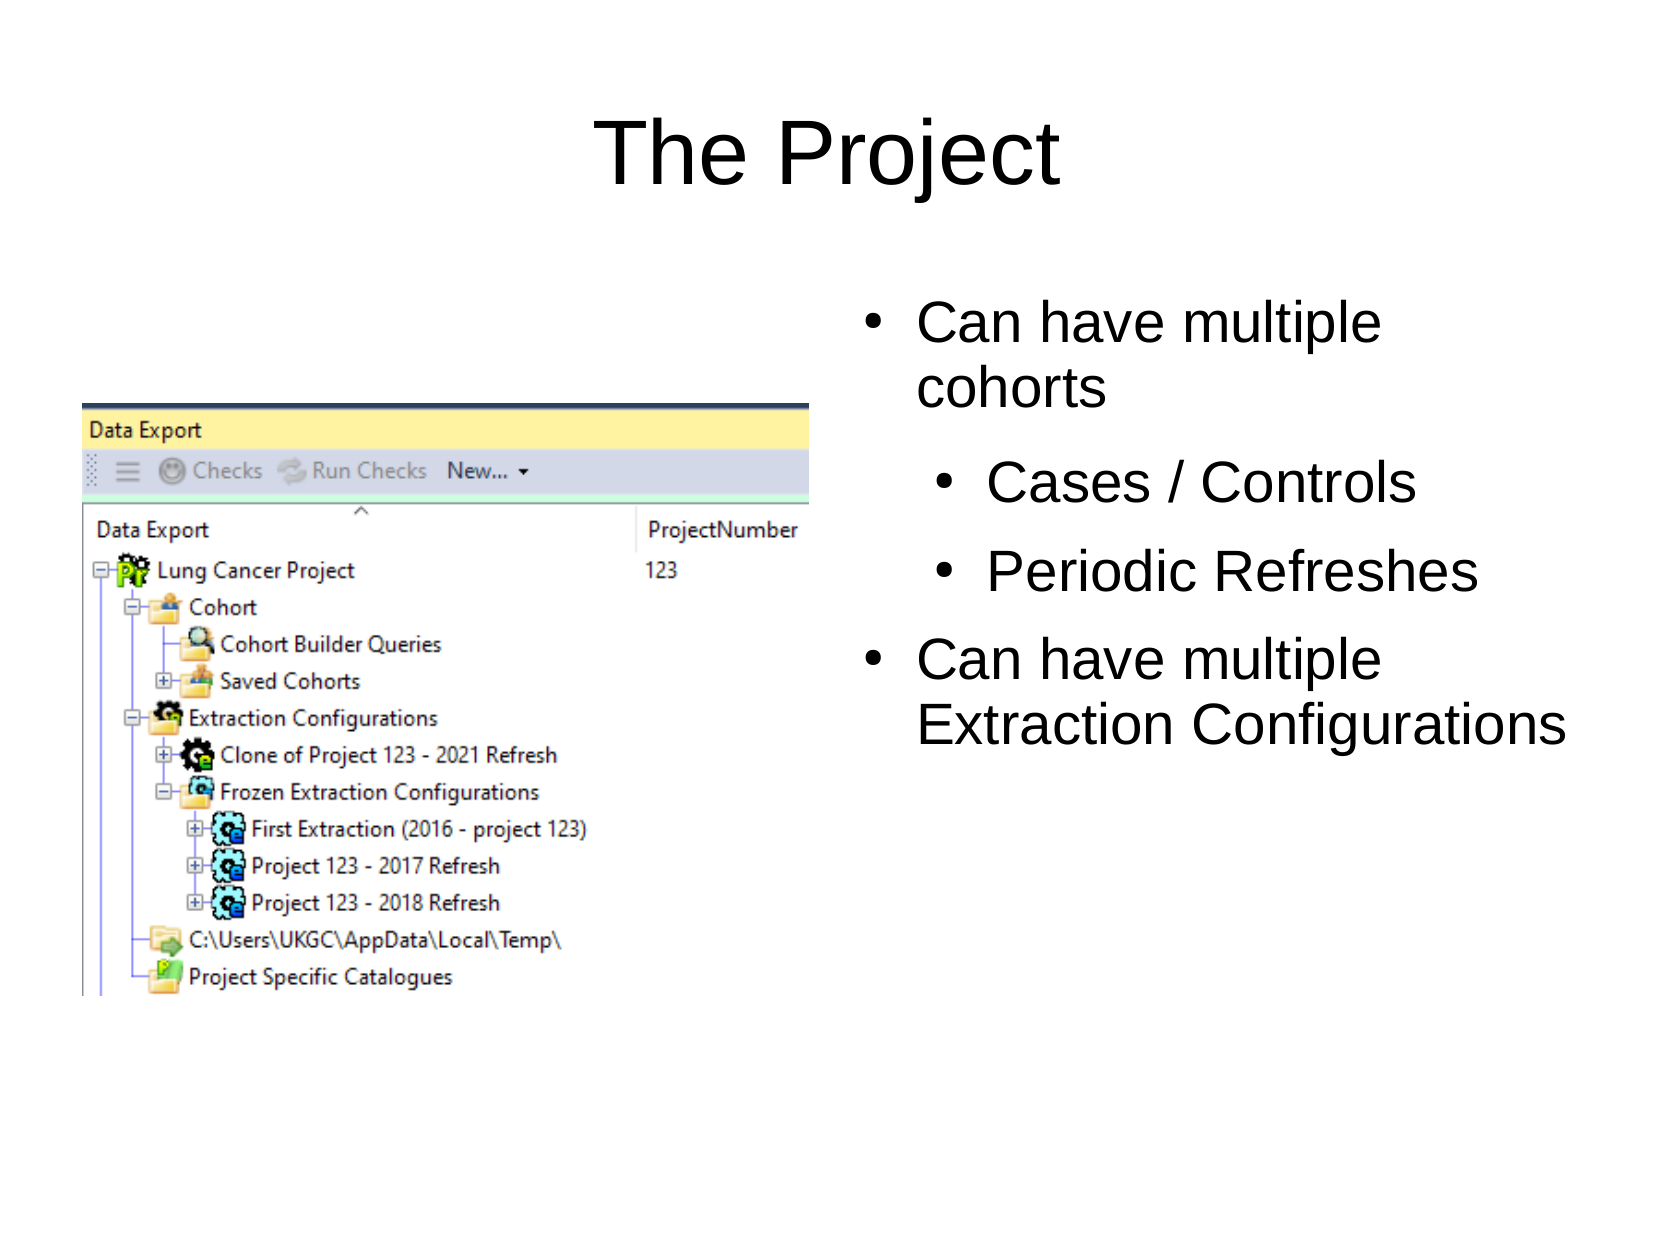

# The Project
Can have multiple cohorts
Cases / Controls
Periodic Refreshes
Can have multiple Extraction Configurations